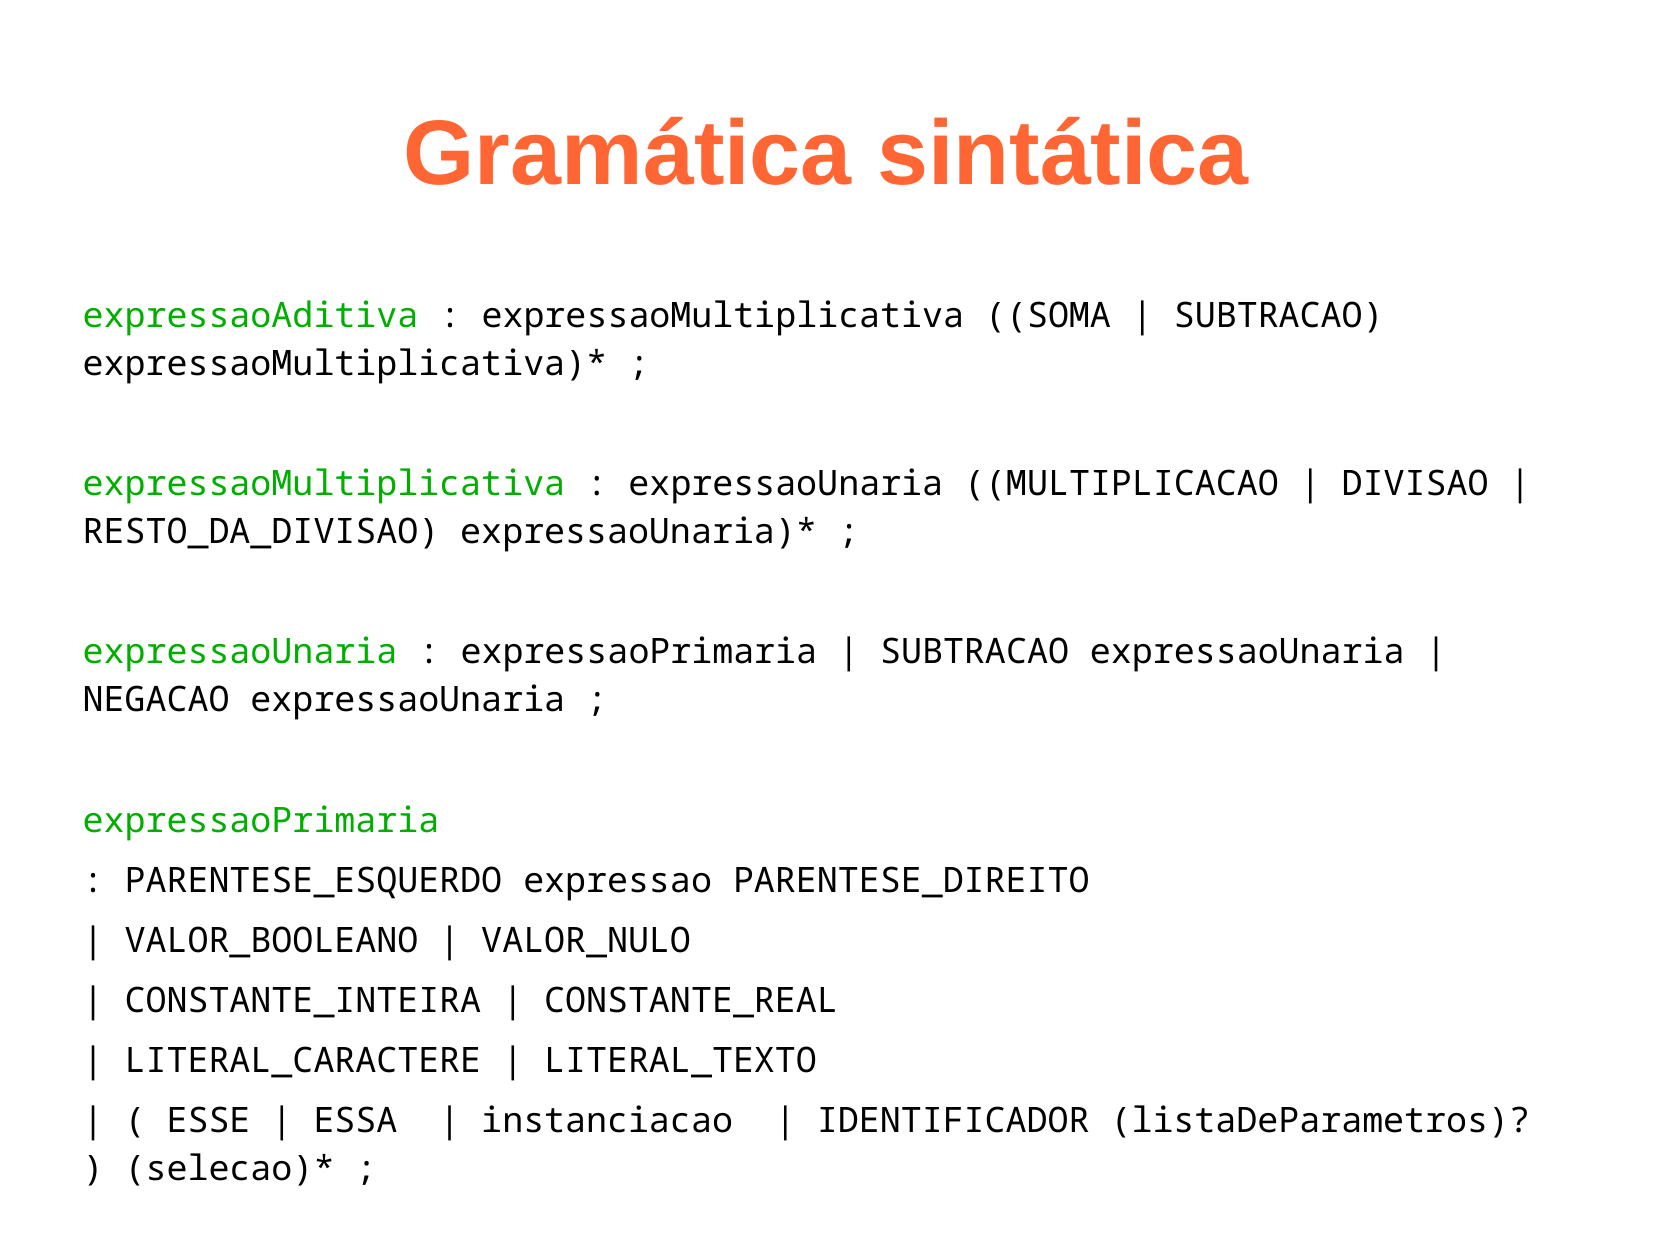

# Gramática sintática
expressaoAditiva : expressaoMultiplicativa ((SOMA | SUBTRACAO) expressaoMultiplicativa)* ;
expressaoMultiplicativa : expressaoUnaria ((MULTIPLICACAO | DIVISAO | RESTO_DA_DIVISAO) expressaoUnaria)* ;
expressaoUnaria : expressaoPrimaria | SUBTRACAO expressaoUnaria | NEGACAO expressaoUnaria ;
expressaoPrimaria
: PARENTESE_ESQUERDO expressao PARENTESE_DIREITO
| VALOR_BOOLEANO | VALOR_NULO
| CONSTANTE_INTEIRA | CONSTANTE_REAL
| LITERAL_CARACTERE | LITERAL_TEXTO
| ( ESSE | ESSA | instanciacao | IDENTIFICADOR (listaDeParametros)? ) (selecao)* ;